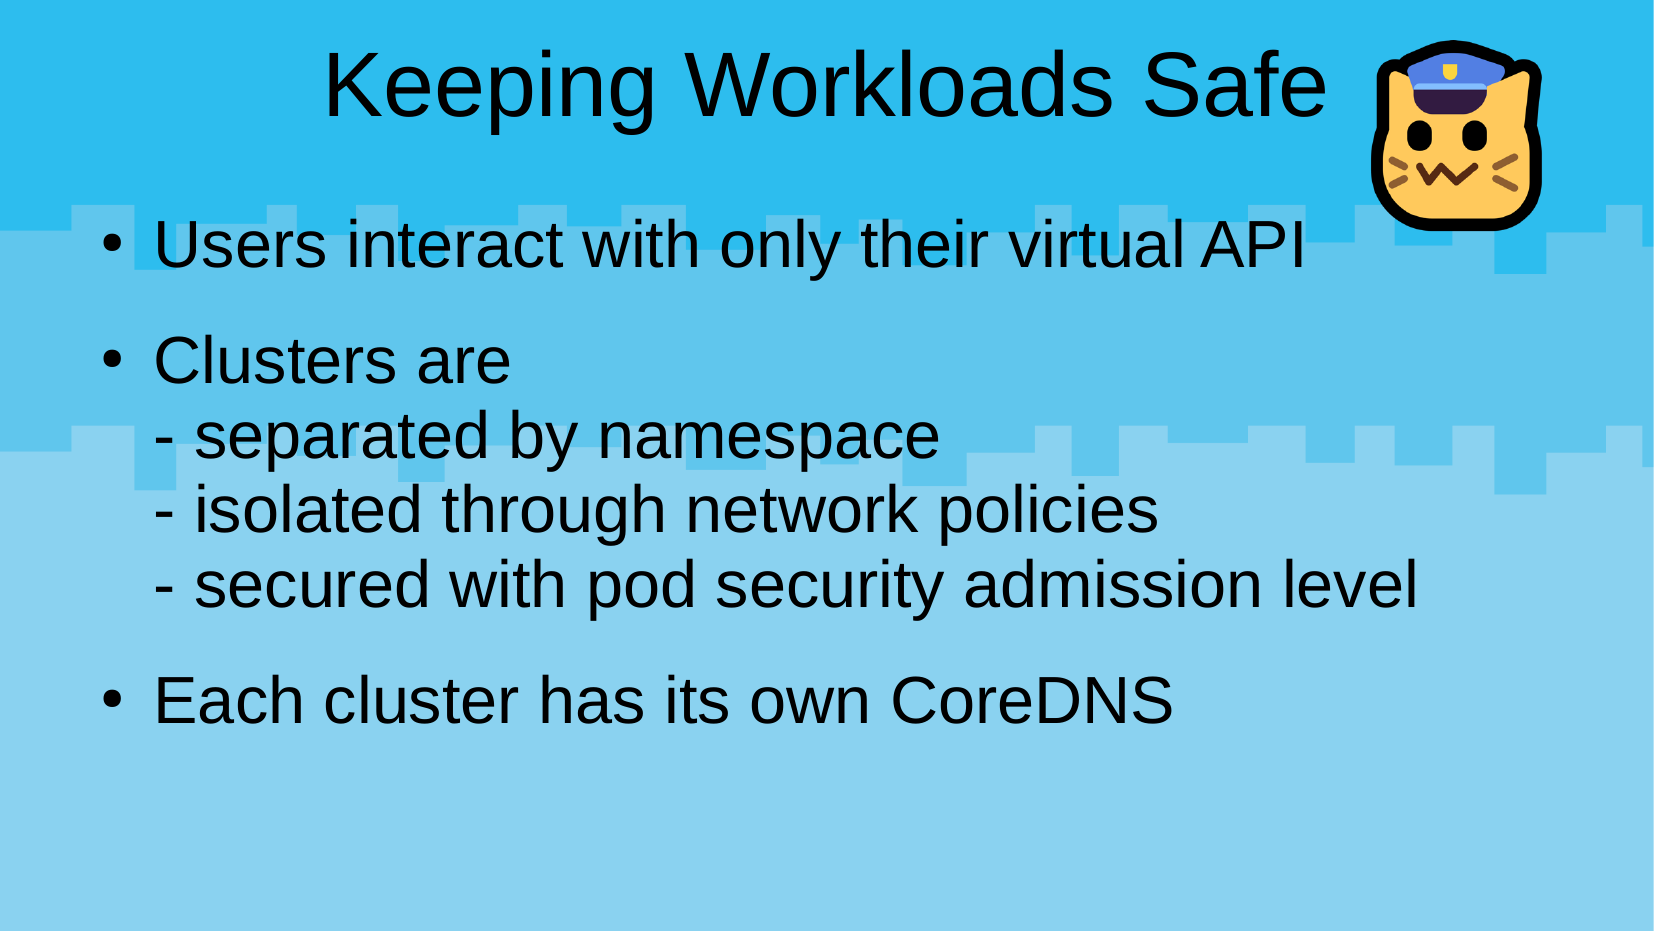

# Keeping Workloads Safe
Users interact with only their virtual API
Clusters are
- separated by namespace
- isolated through network policies
- secured with pod security admission level
Each cluster has its own CoreDNS